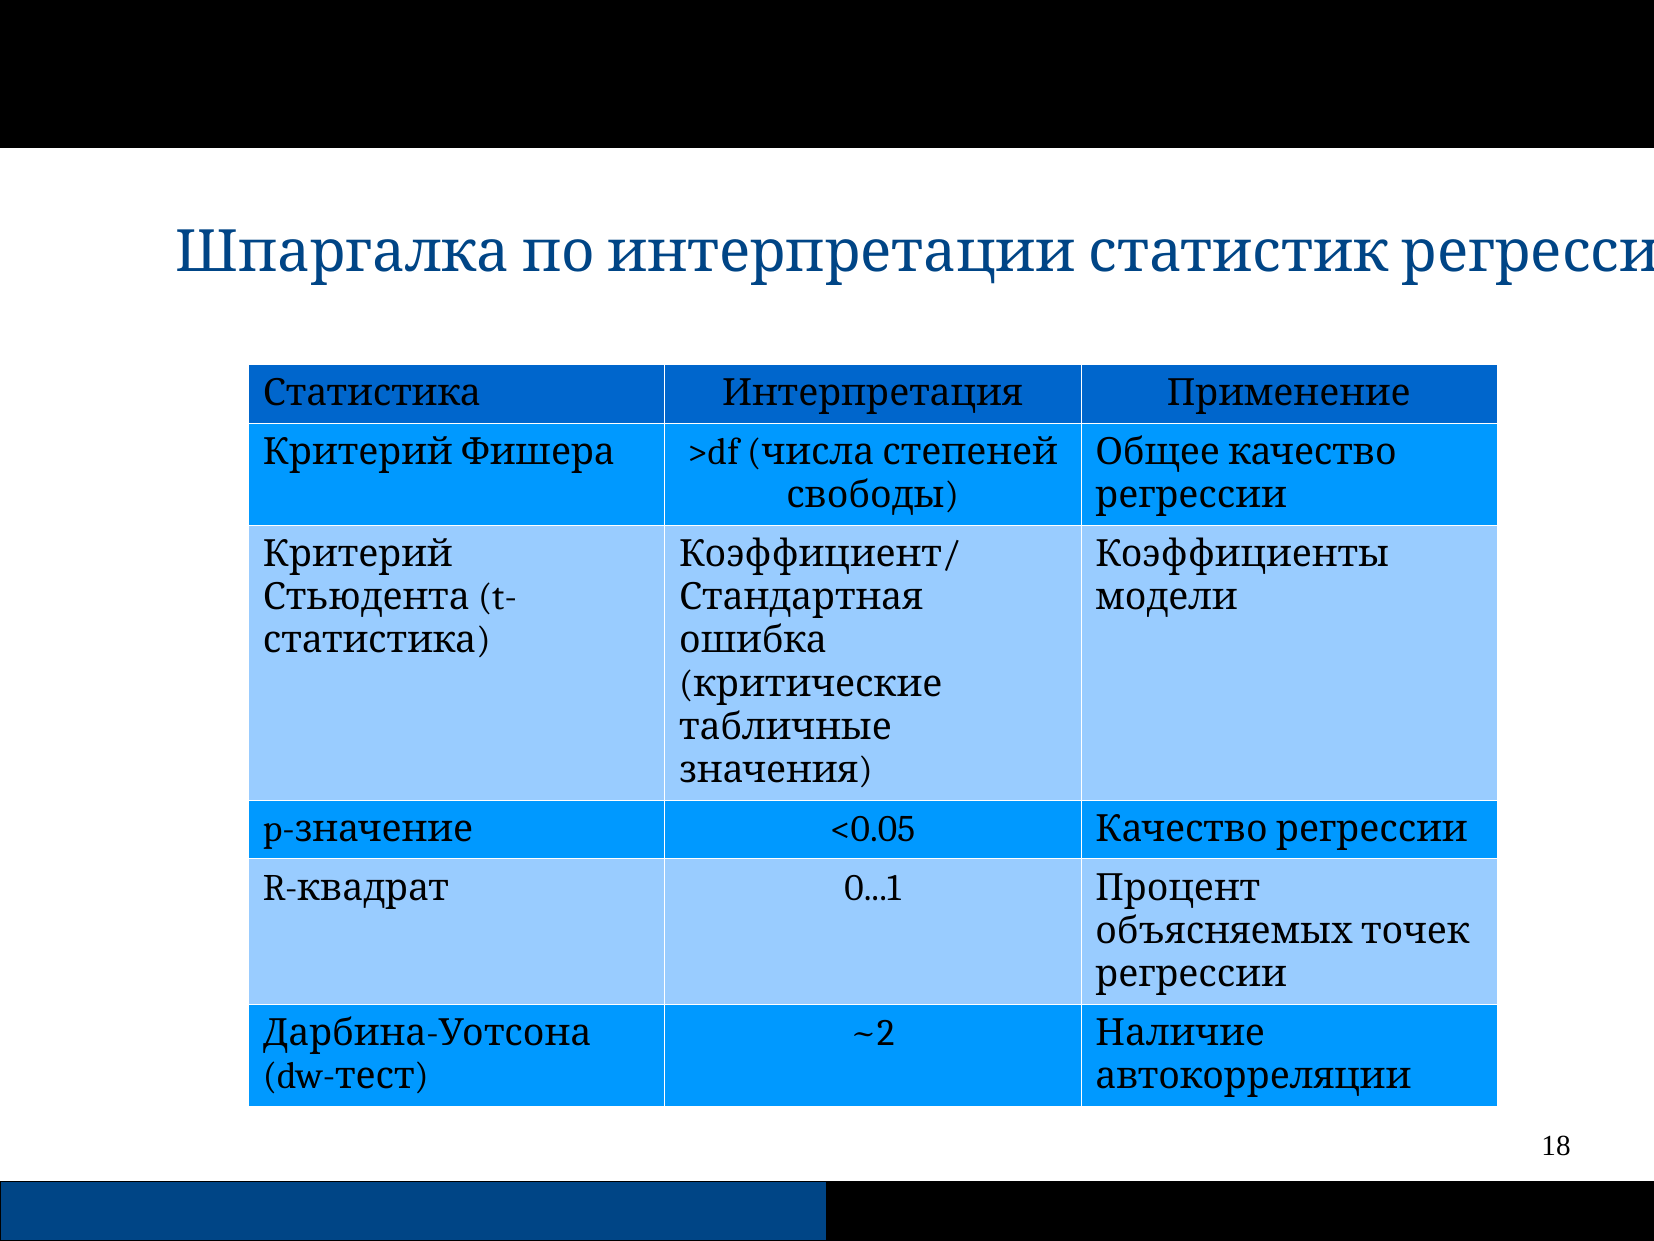

Шпаргалка по интерпретации статистик регрессии
| Статистика | Интерпретация | Применение |
| --- | --- | --- |
| Критерий Фишера | >df (числа степеней свободы) | Общее качество регрессии |
| Критерий Стьюдента (t-статистика) | Коэффициент/Стандартная ошибка (критические табличные значения) | Коэффициенты модели |
| p-значение | <0.05 | Качество регрессии |
| R-квадрат | 0...1 | Процент объясняемых точек регрессии |
| Дарбина-Уотсона (dw-тест) | ~2 | Наличие автокорреляции |
18